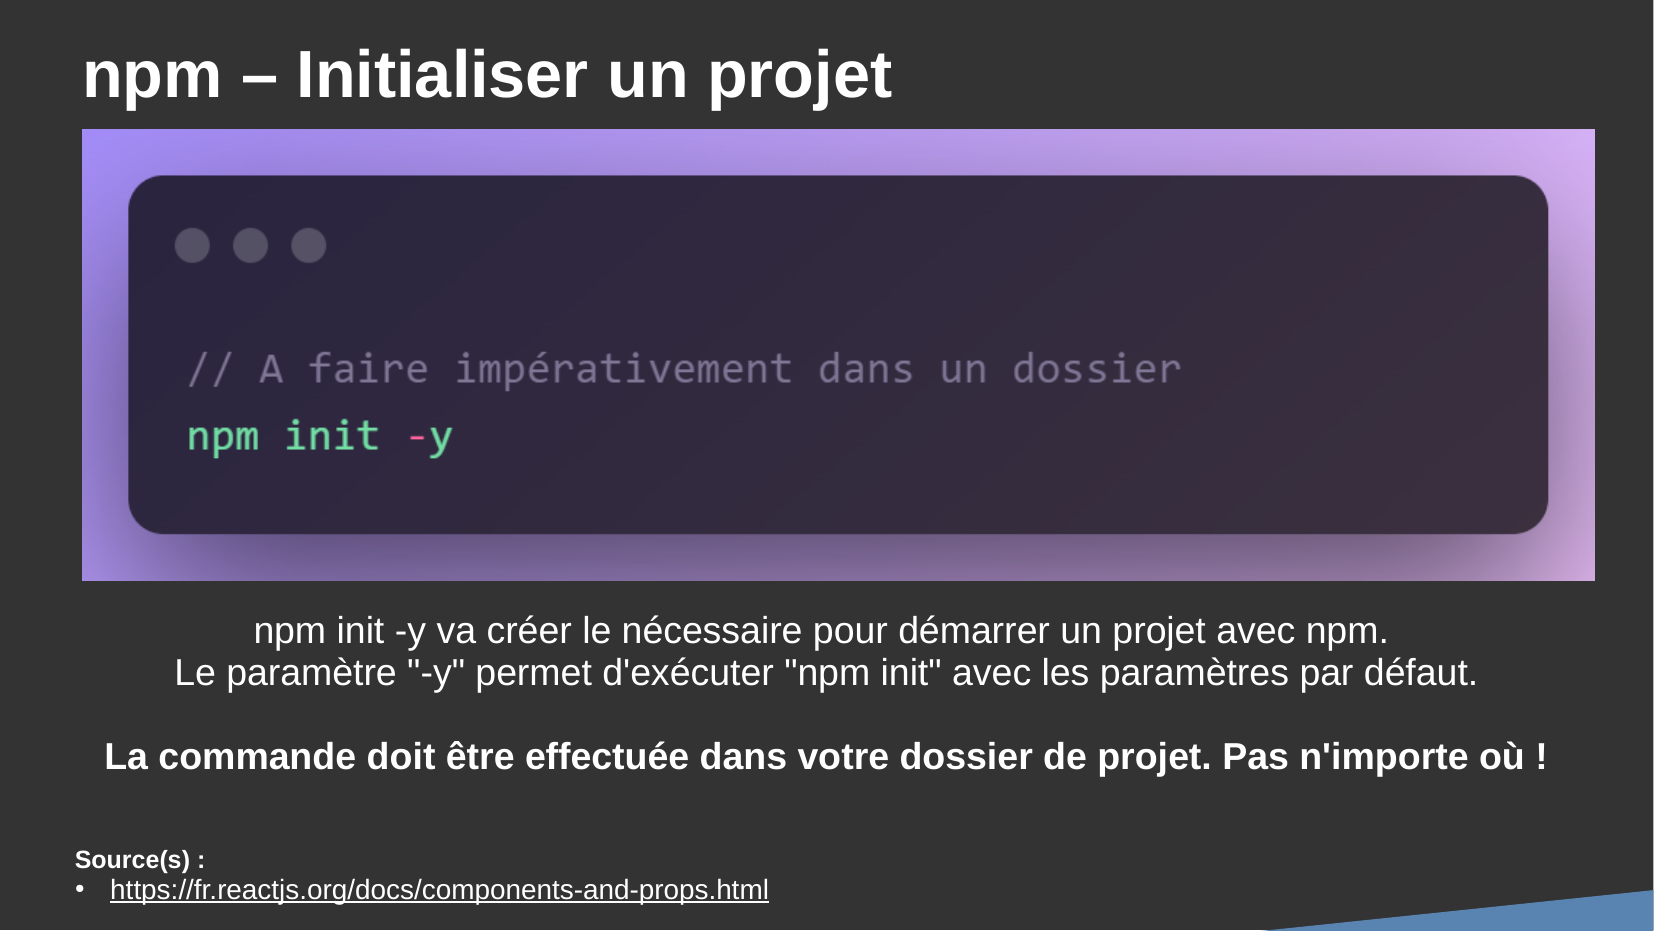

# npm – Initialiser un projet
npm init -y va créer le nécessaire pour démarrer un projet avec npm.
Le paramètre "-y" permet d'exécuter "npm init" avec les paramètres par défaut.
La commande doit être effectuée dans votre dossier de projet. Pas n'importe où !
Source(s) :
https://fr.reactjs.org/docs/components-and-props.html